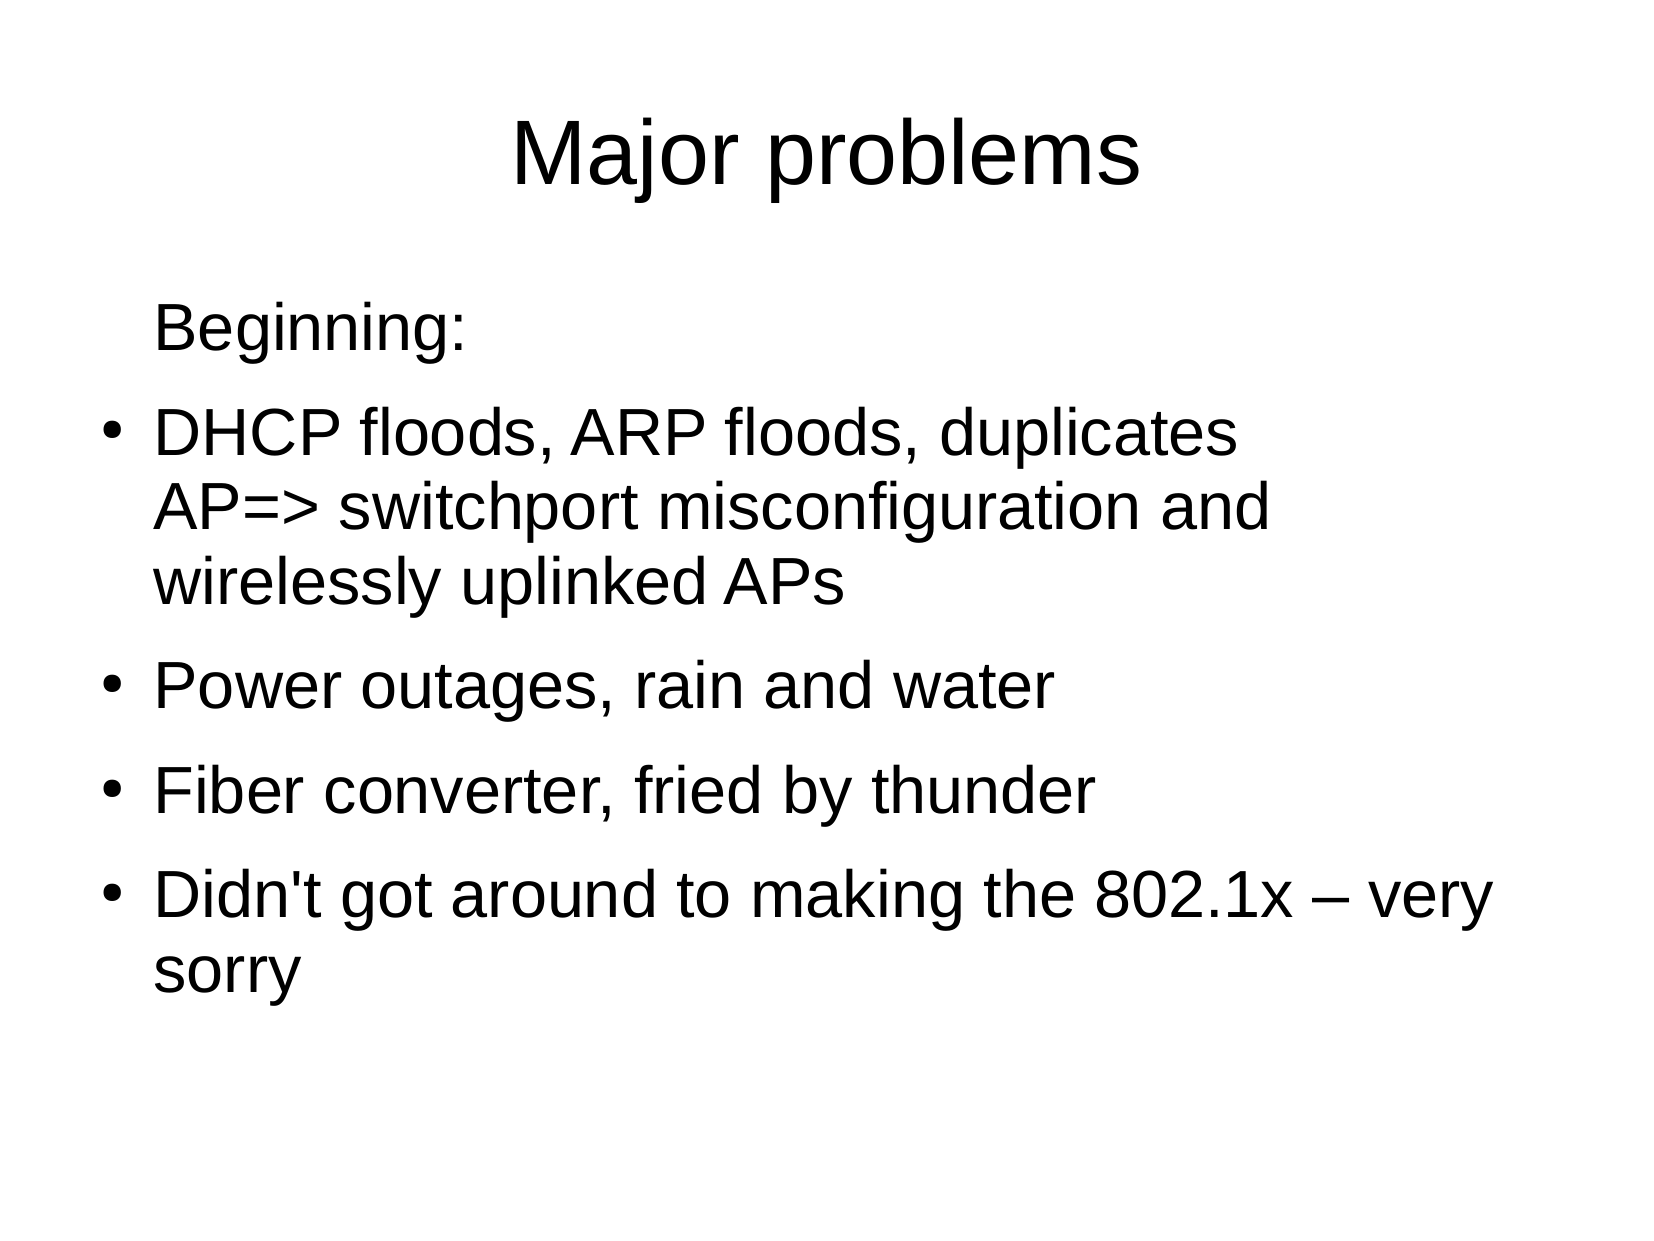

# Major problems
Beginning:
DHCP floods, ARP floods, duplicates
AP=> switchport misconfiguration and wirelessly uplinked APs
Power outages, rain and water
Fiber converter, fried by thunder
Didn't got around to making the 802.1x – very sorry